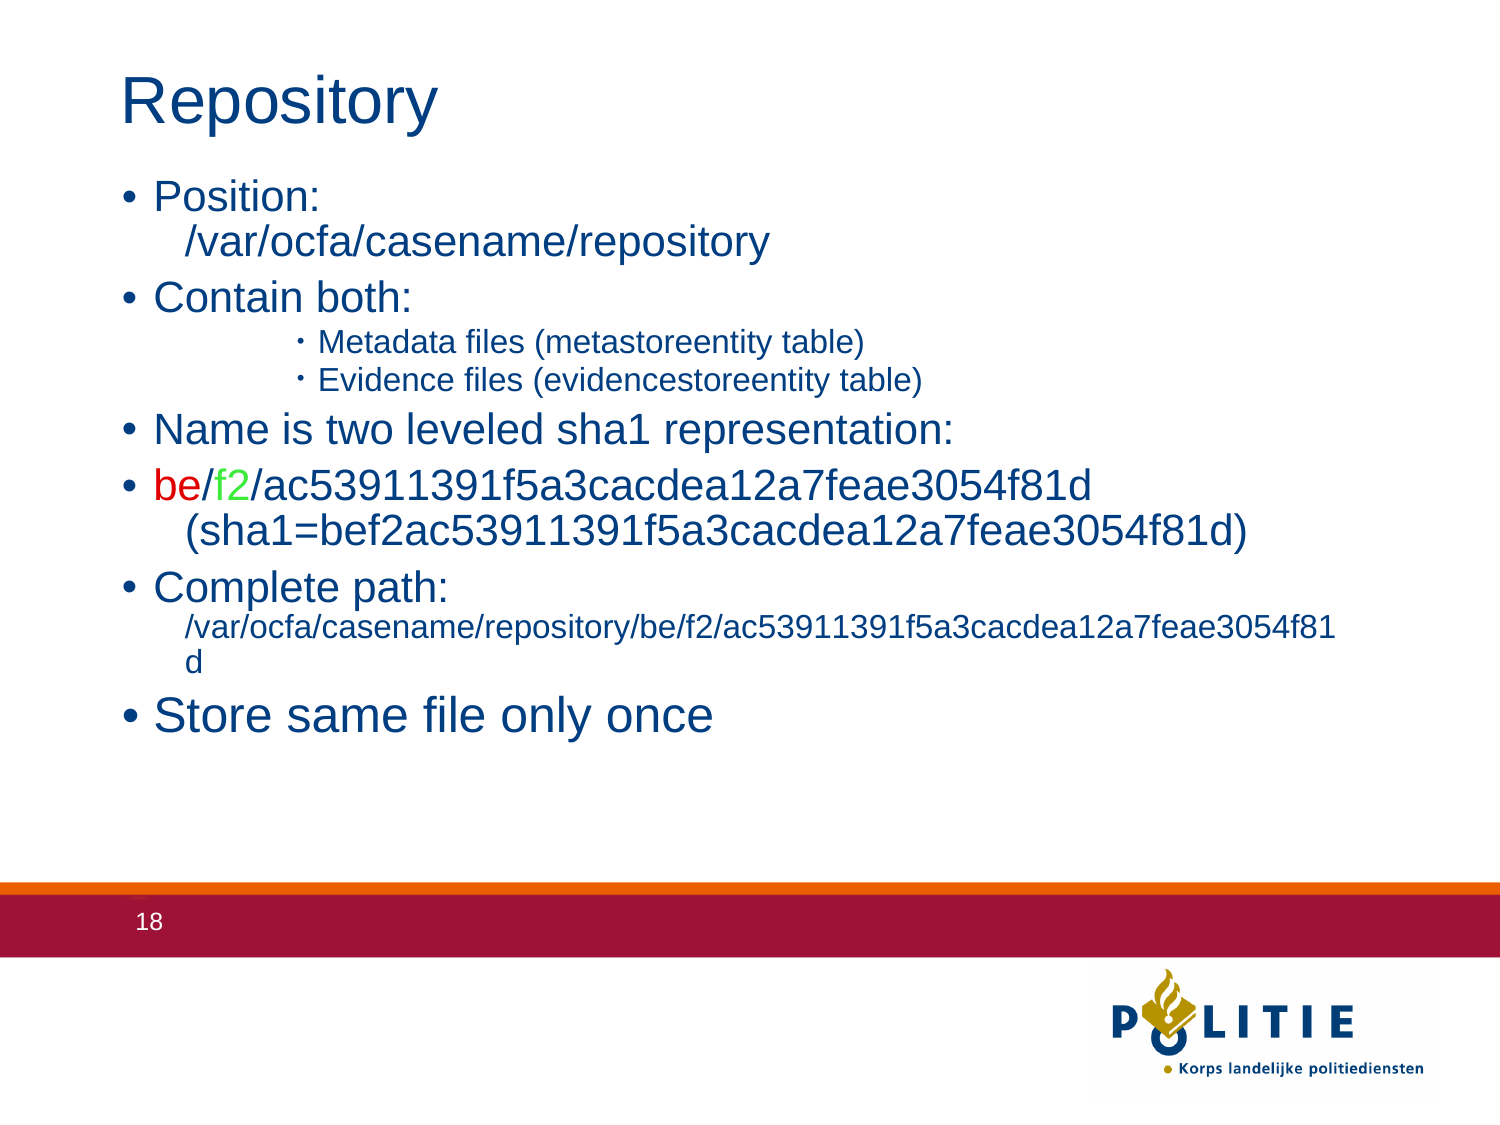

# Repository
Position:
/var/ocfa/casename/repository
Contain both:
Metadata files (metastoreentity table)
Evidence files (evidencestoreentity table)
Name is two leveled sha1 representation:
be/f2/ac53911391f5a3cacdea12a7feae3054f81d
(sha1=bef2ac53911391f5a3cacdea12a7feae3054f81d)
Complete path:
/var/ocfa/casename/repository/be/f2/ac53911391f5a3cacdea12a7feae3054f81d
Store same file only once